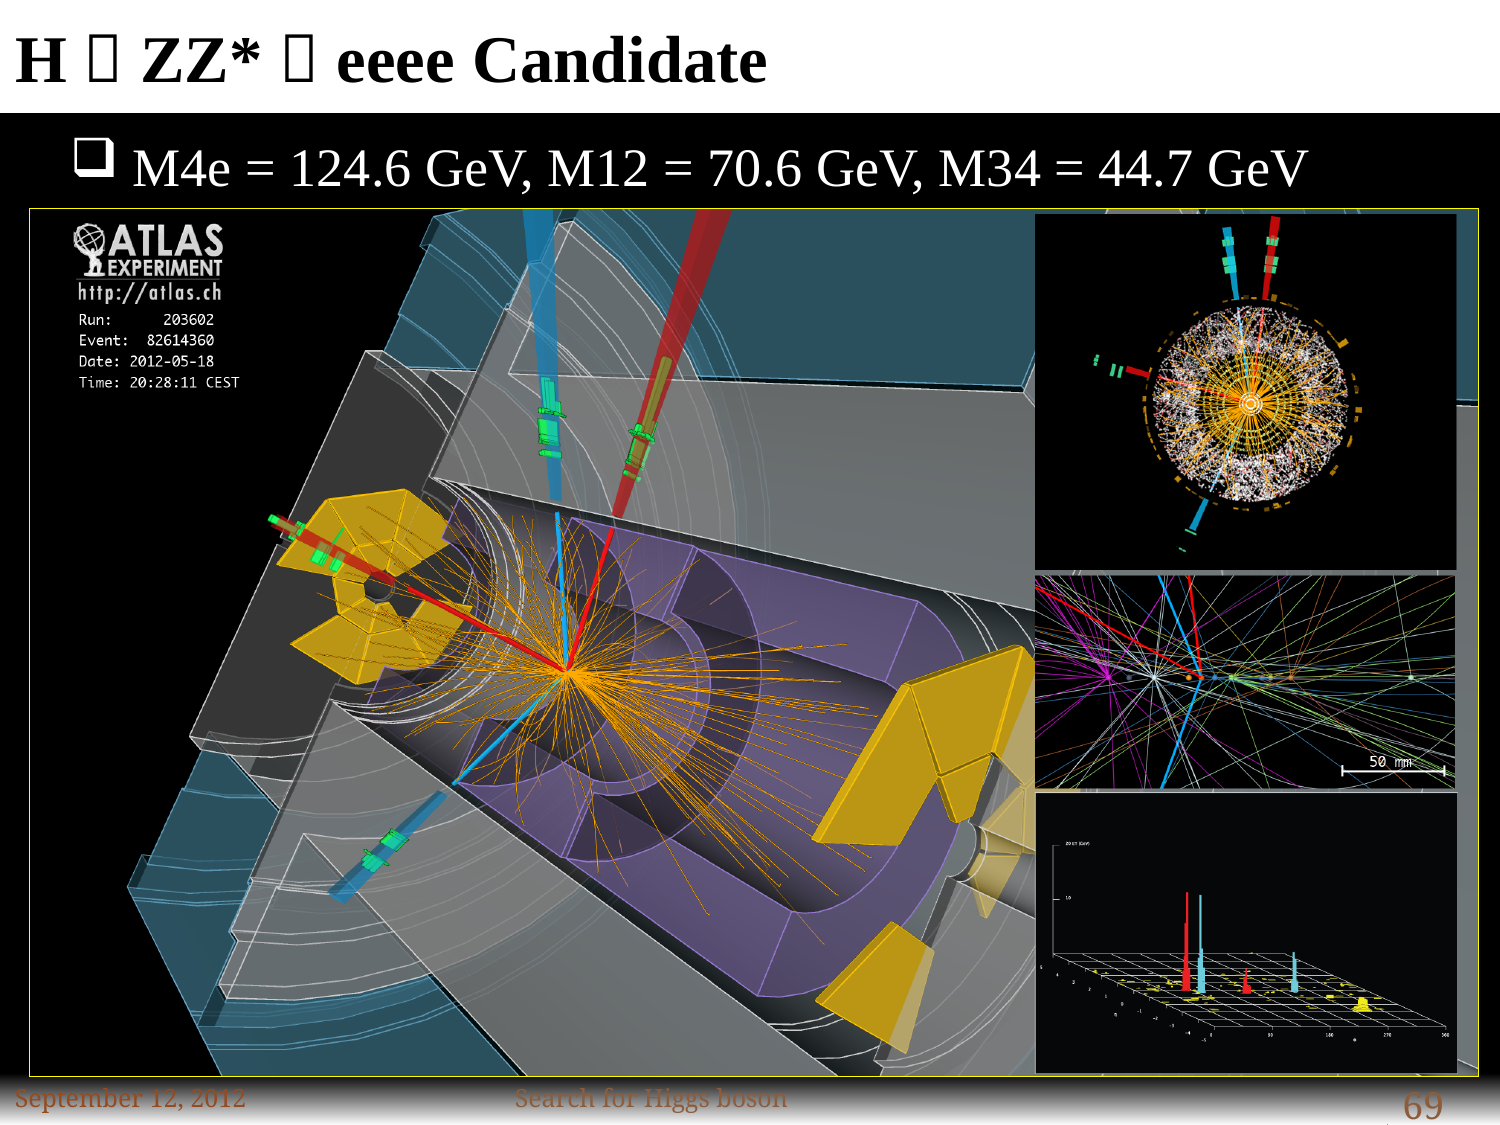

# H  ZZ*  eeee Candidate
 M4e = 124.6 GeV, M12 = 70.6 GeV, M34 = 44.7 GeV
September 12, 2012
Search for Higgs boson